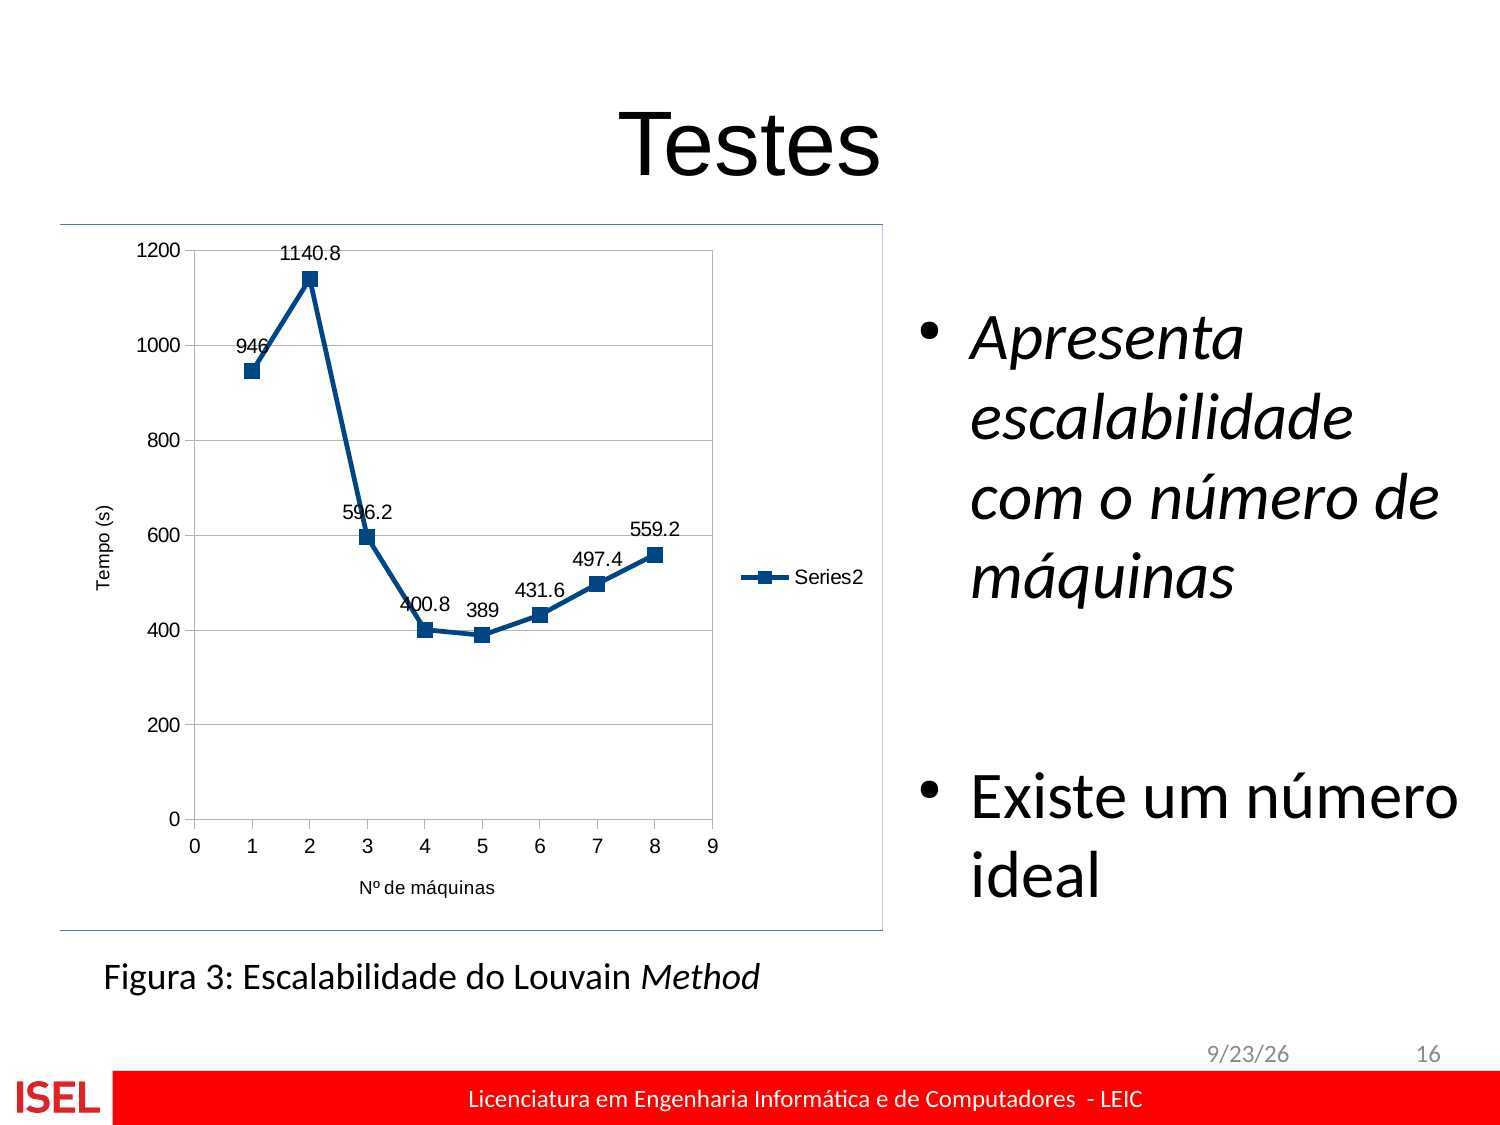

# Testes
### Chart
| Category | |
|---|---|Apresenta escalabilidade com o número de máquinas
Existe um número ideal
Figura 3: Escalabilidade do Louvain Method
Licenciatura em Engenharia Informática e de Computadores - LEIC